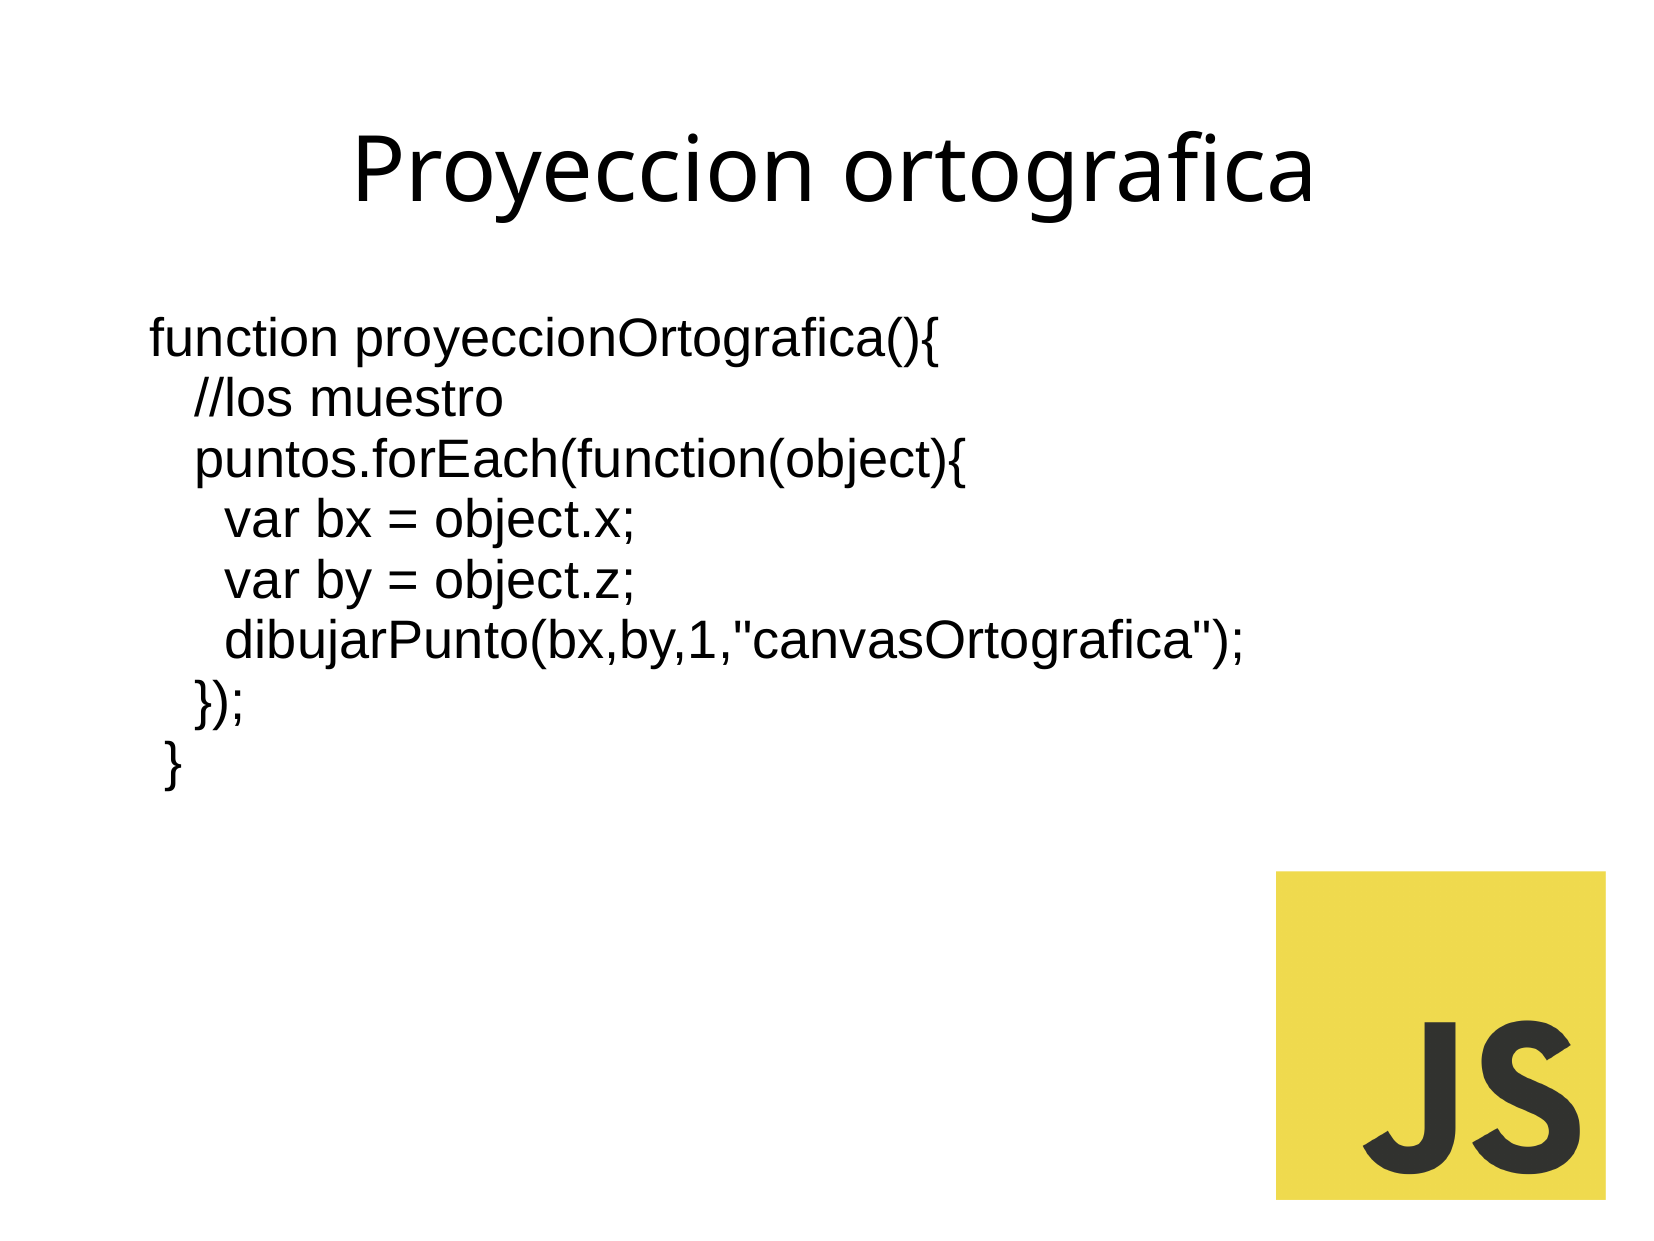

# Proyeccion ortografica
	function proyeccionOrtografica(){
 //los muestro
 puntos.forEach(function(object){
 var bx = object.x;
 var by = object.z;
 dibujarPunto(bx,by,1,"canvasOrtografica");
 });
 }